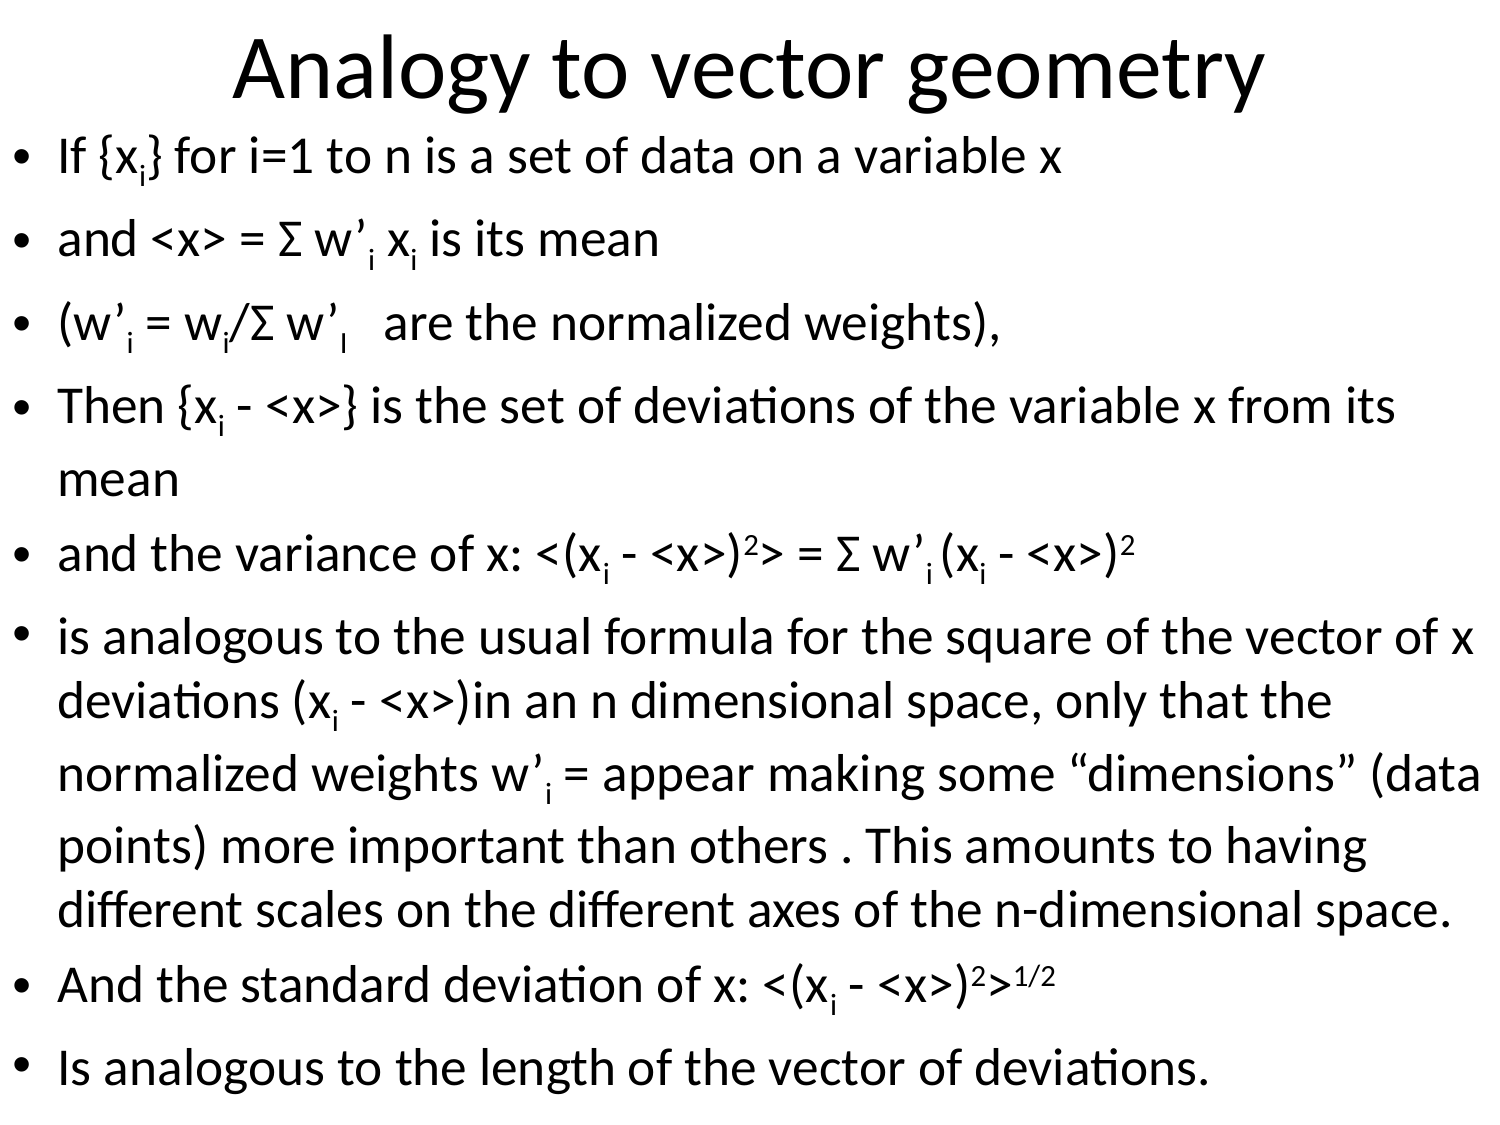

# Analogy to vector geometry
If {xi} for i=1 to n is a set of data on a variable x
and <x> = Σ w’i xi is its mean
(w’i = wi/Σ w’I are the normalized weights),
Then {xi - <x>} is the set of deviations of the variable x from its mean
and the variance of x: <(xi - <x>)2> = Σ w’i (xi - <x>)2
is analogous to the usual formula for the square of the vector of x deviations (xi - <x>)in an n dimensional space, only that the normalized weights w’i = appear making some “dimensions” (data points) more important than others . This amounts to having different scales on the different axes of the n-dimensional space.
And the standard deviation of x: <(xi - <x>)2>1/2
Is analogous to the length of the vector of deviations.